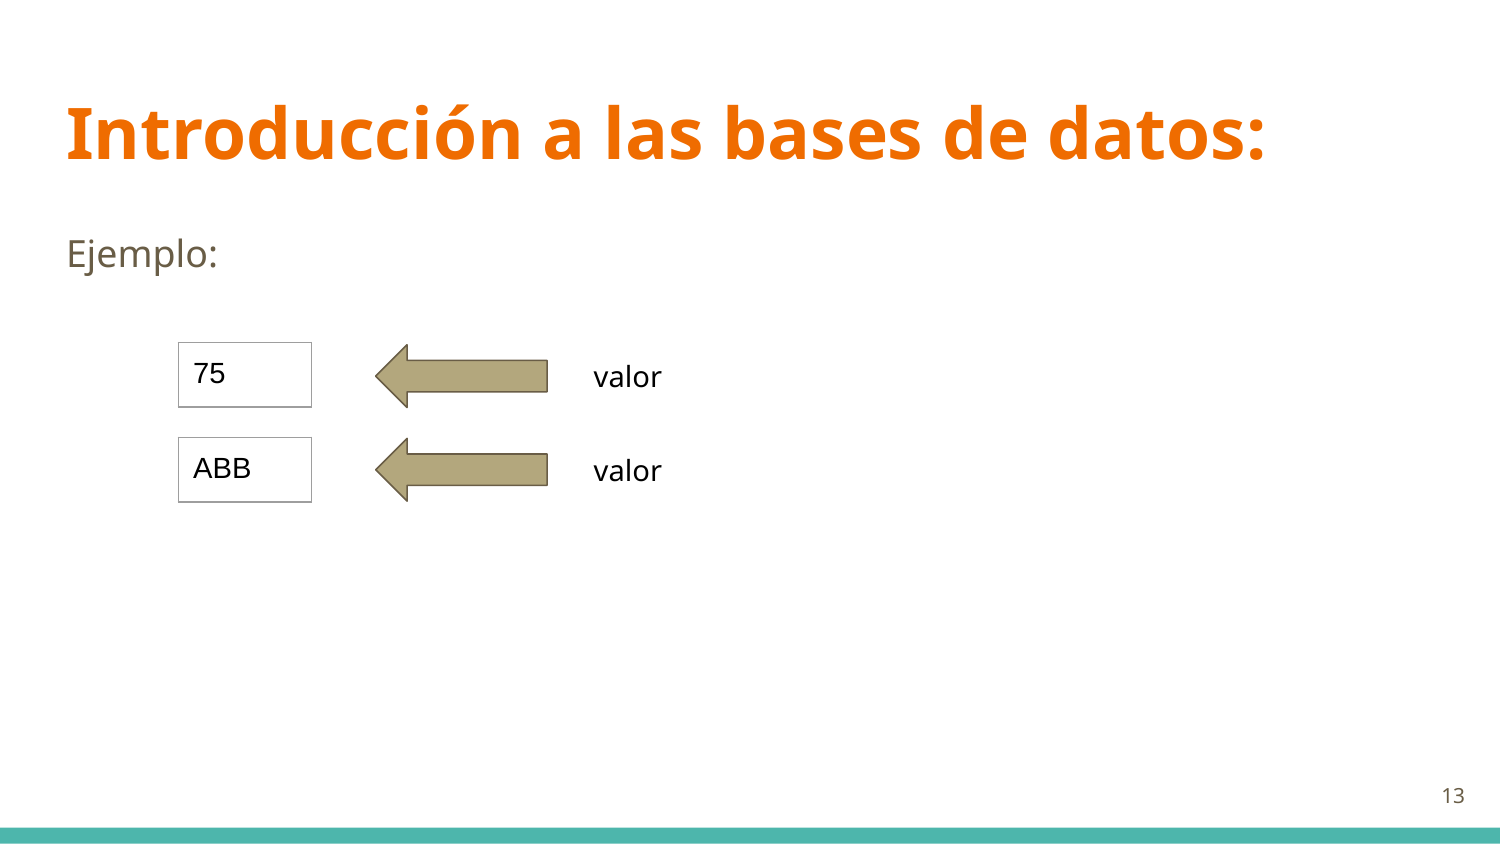

# Introducción a las bases de datos:
Ejemplo:
| 75 |
| --- |
valor
valor
| ABB |
| --- |